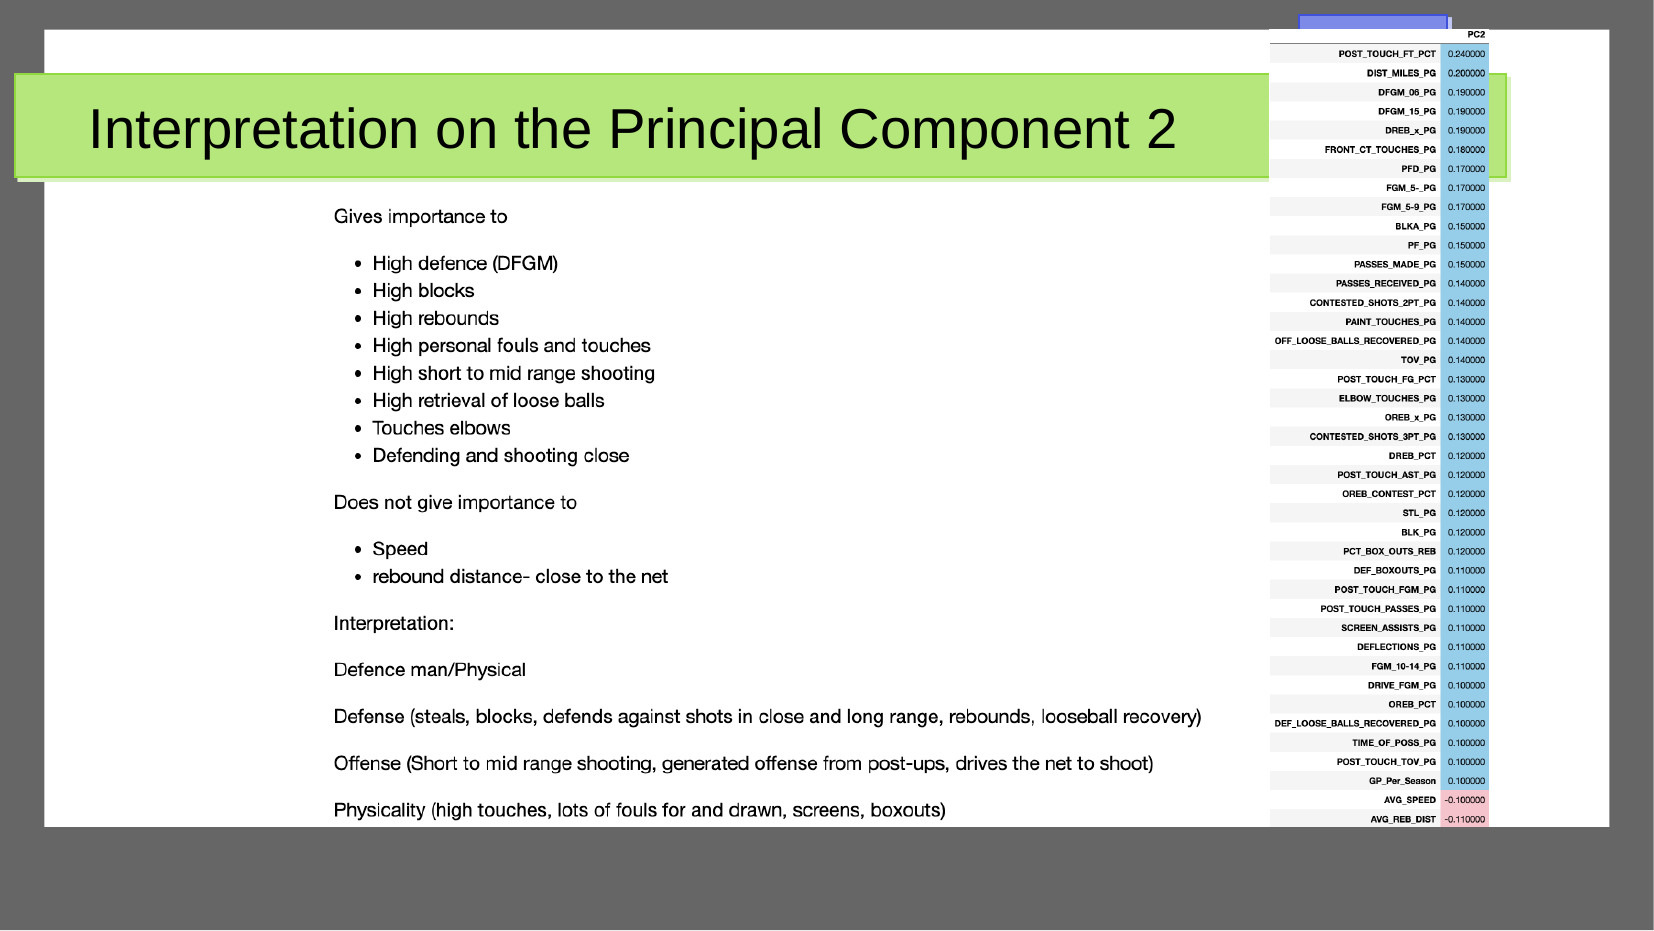

# Interpretation on the Principal Component 2